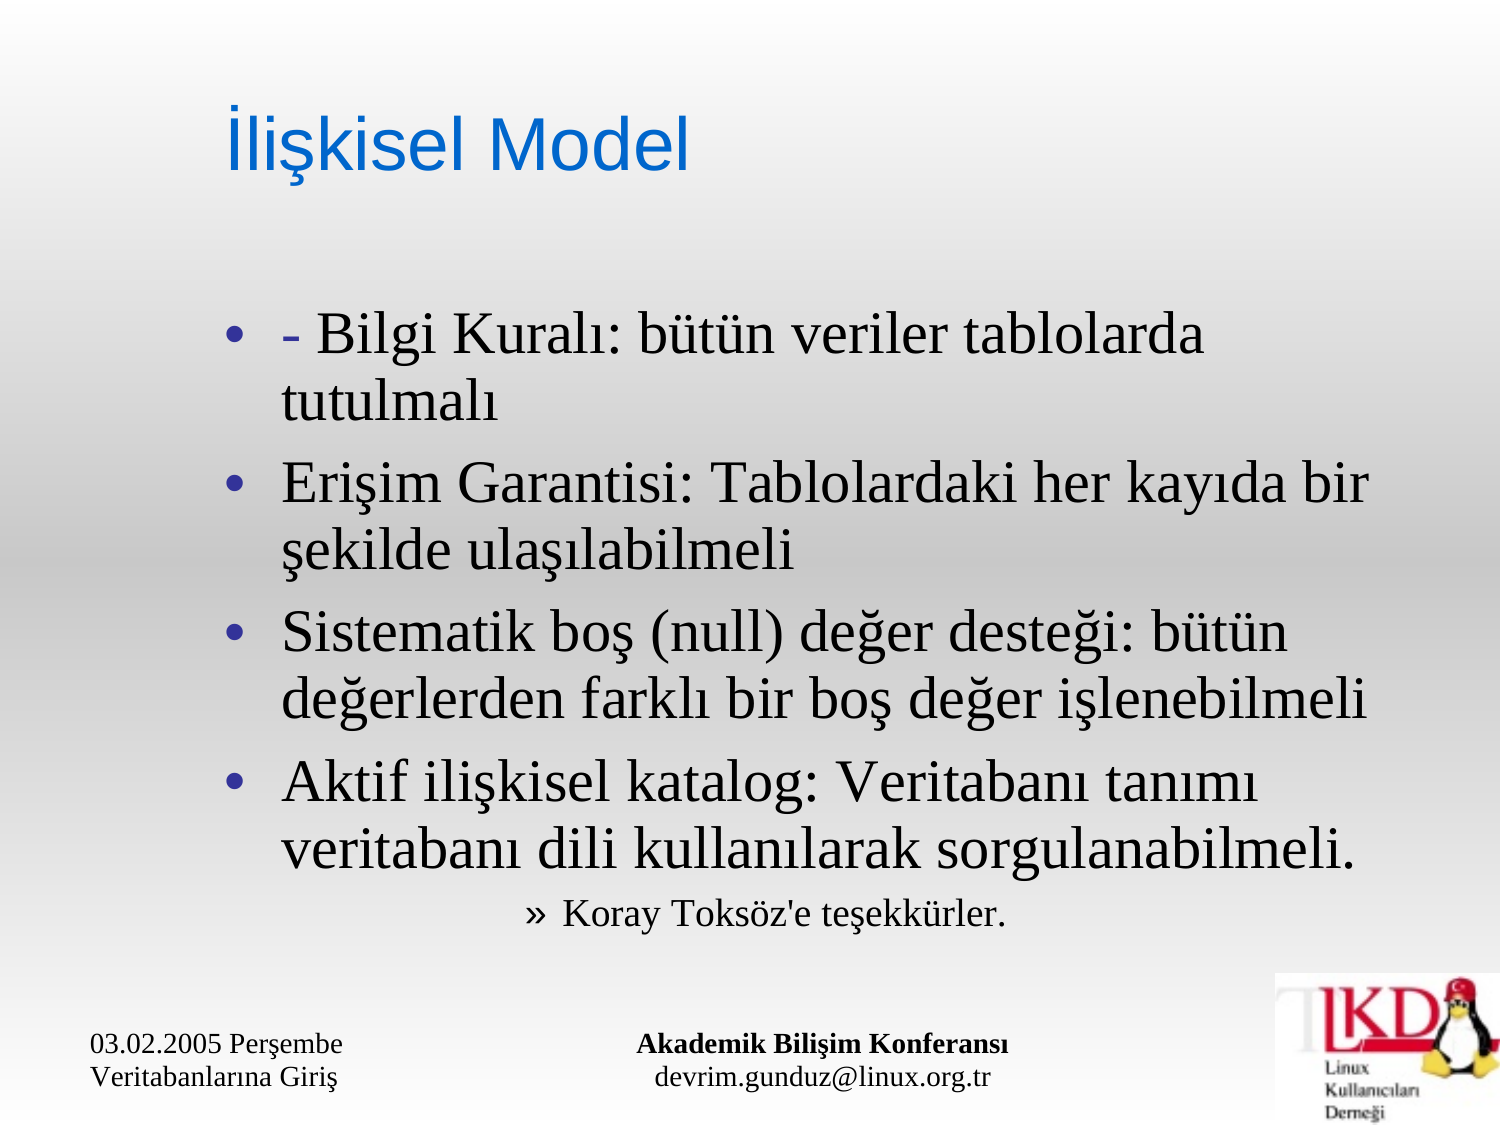

# İlişkisel Model
- Bilgi Kuralı: bütün veriler tablolarda tutulmalı
Erişim Garantisi: Tablolardaki her kayıda bir şekilde ulaşılabilmeli
Sistematik boş (null) değer desteği: bütün değerlerden farklı bir boş değer işlenebilmeli
Aktif ilişkisel katalog: Veritabanı tanımı veritabanı dili kullanılarak sorgulanabilmeli.
Koray Toksöz'e teşekkürler.